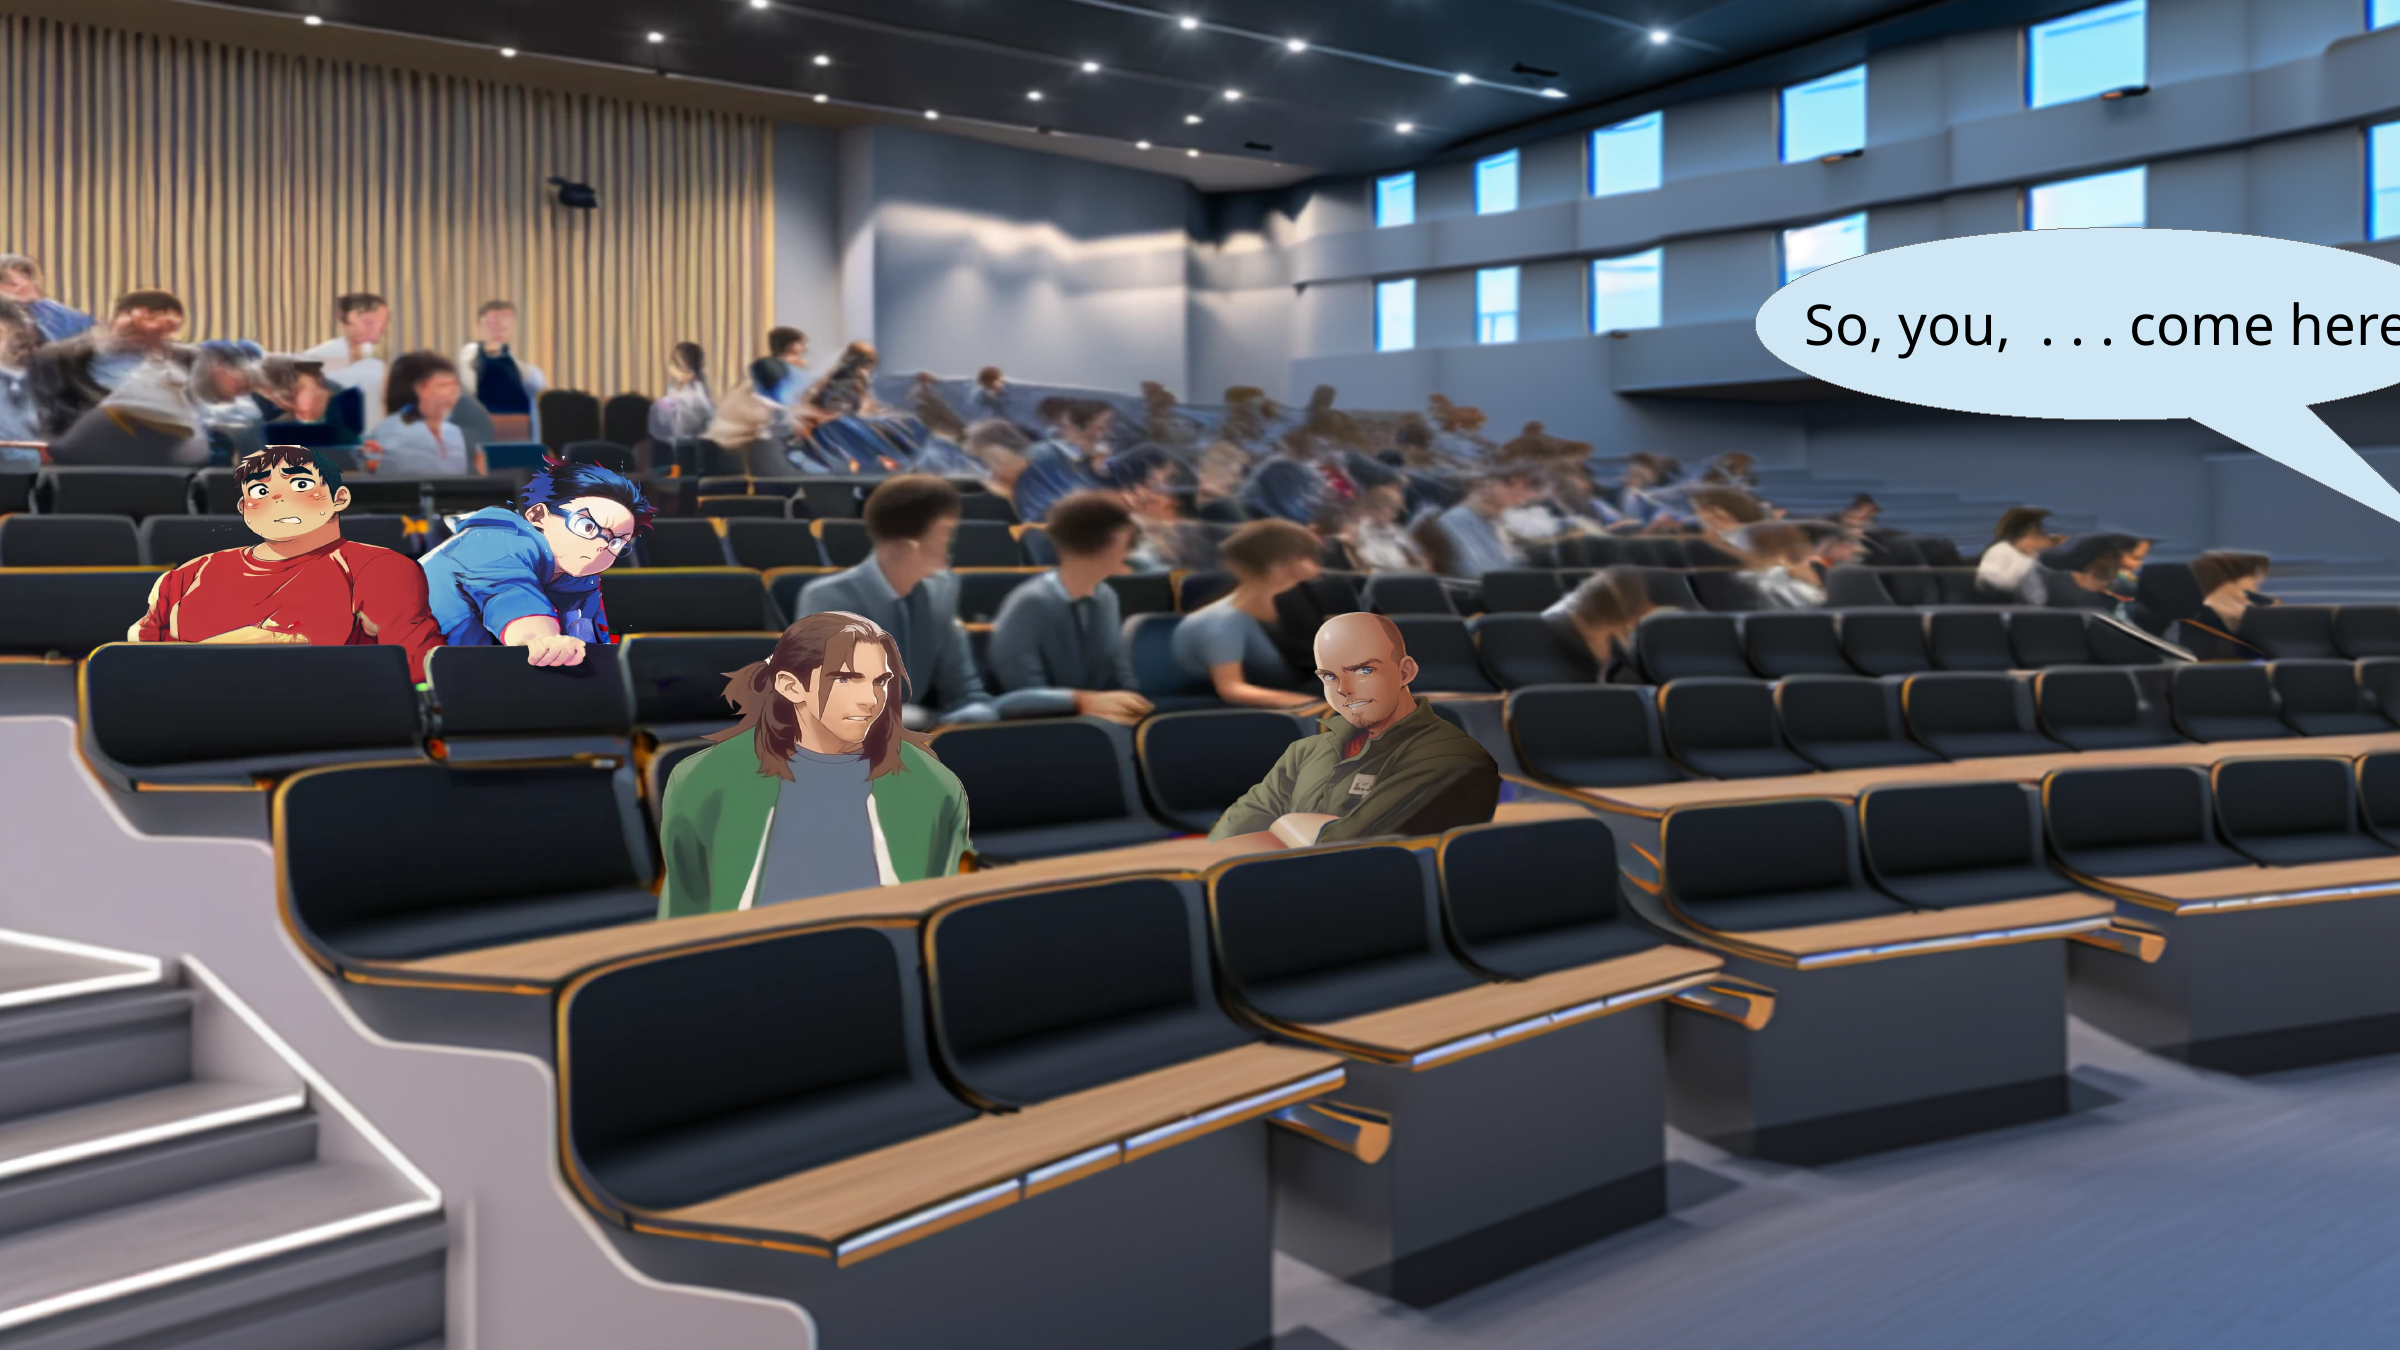

So, you, . . . come here!